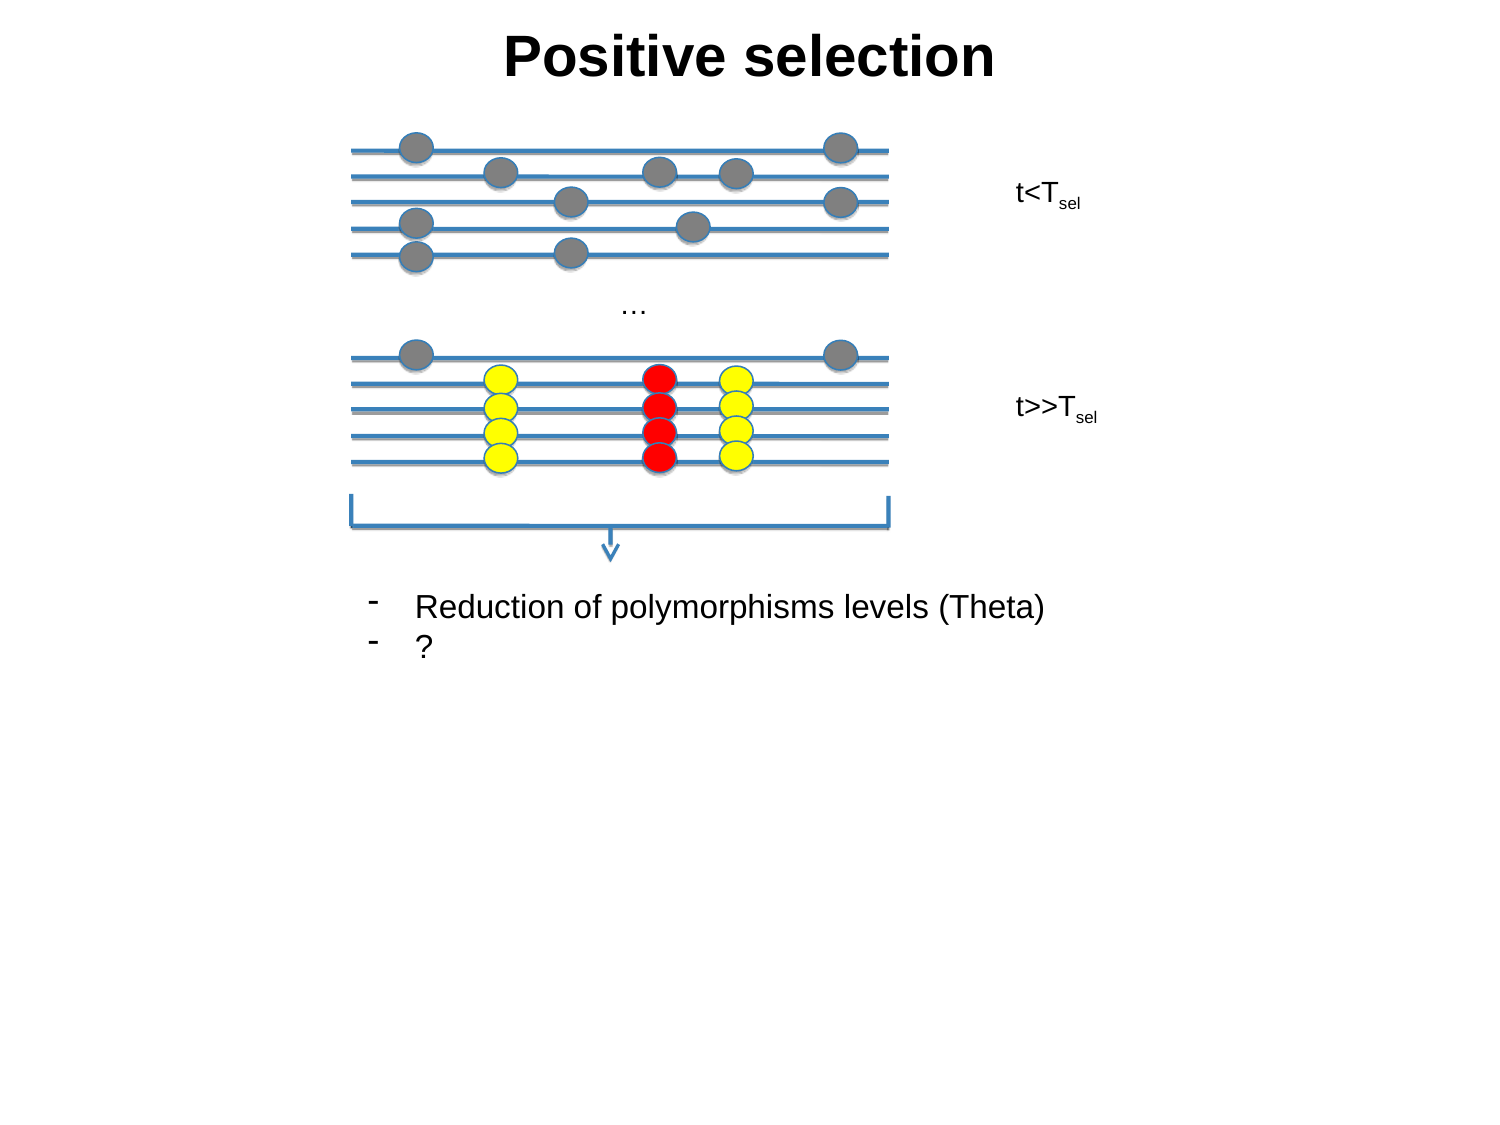

# Positive selection
t<Tsel
…
t>>Tsel
Reduction of polymorphisms levels (Theta)
?